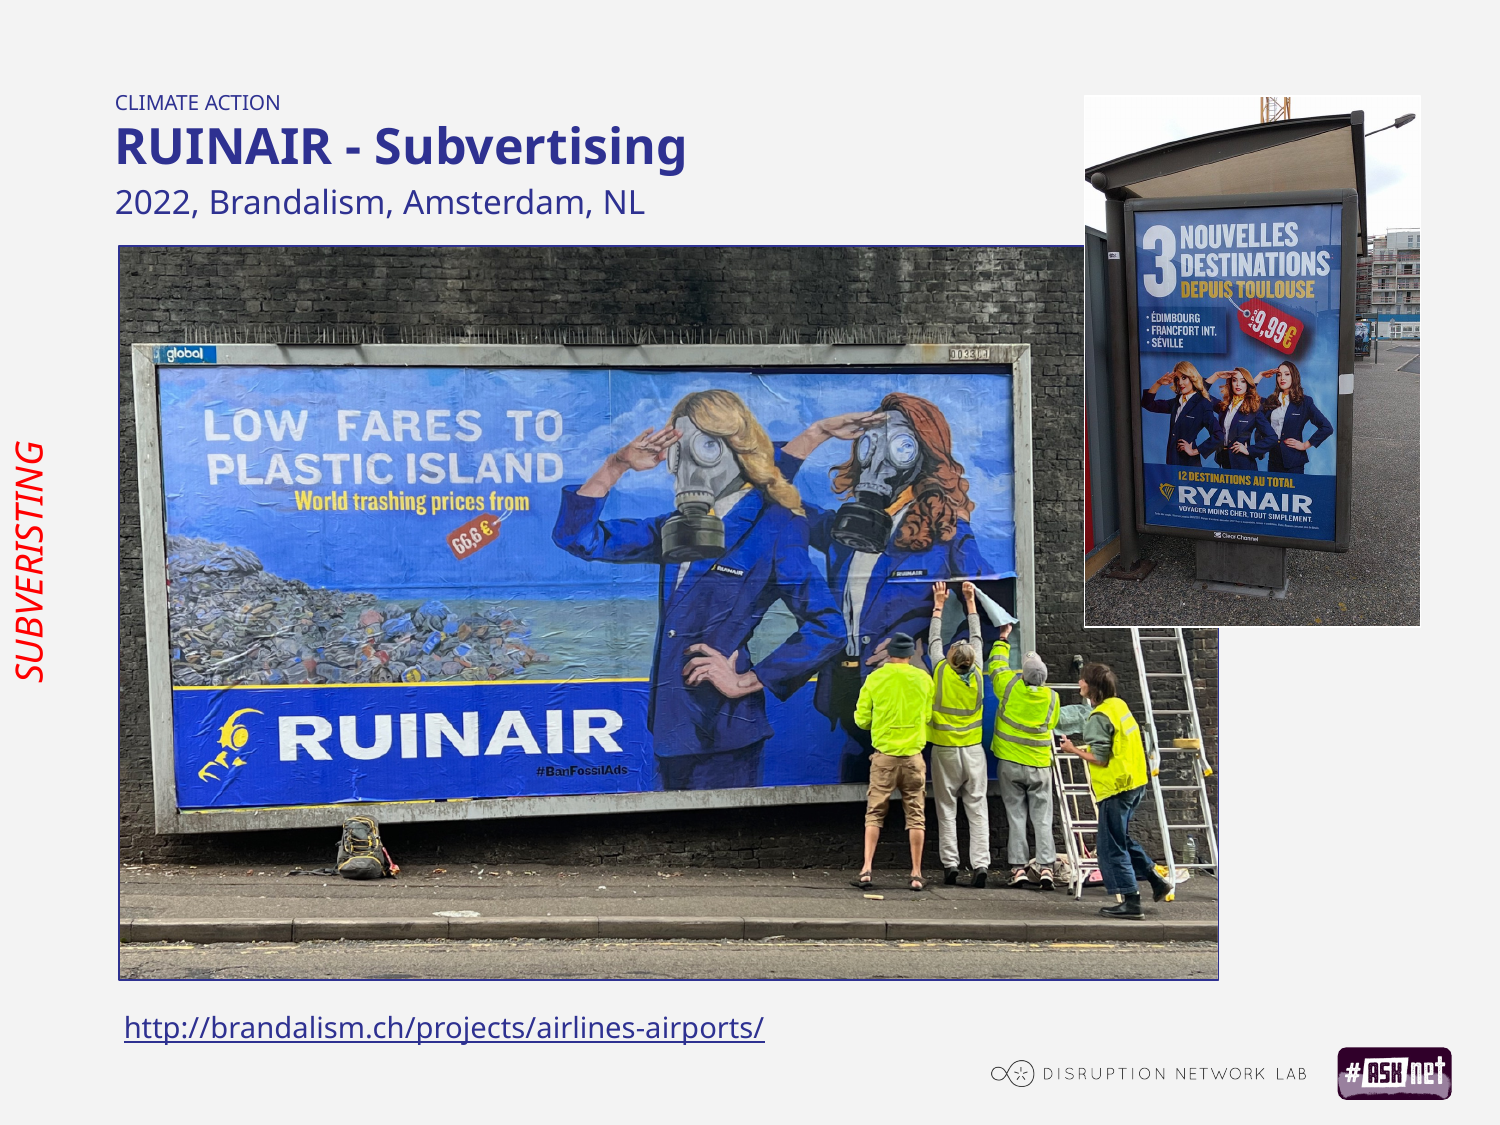

CLIMATE ACTION
RUINAIR - Subvertising
2022, Brandalism, Amsterdam, NL
SUBVERISTING
http://brandalism.ch/projects/airlines-airports/